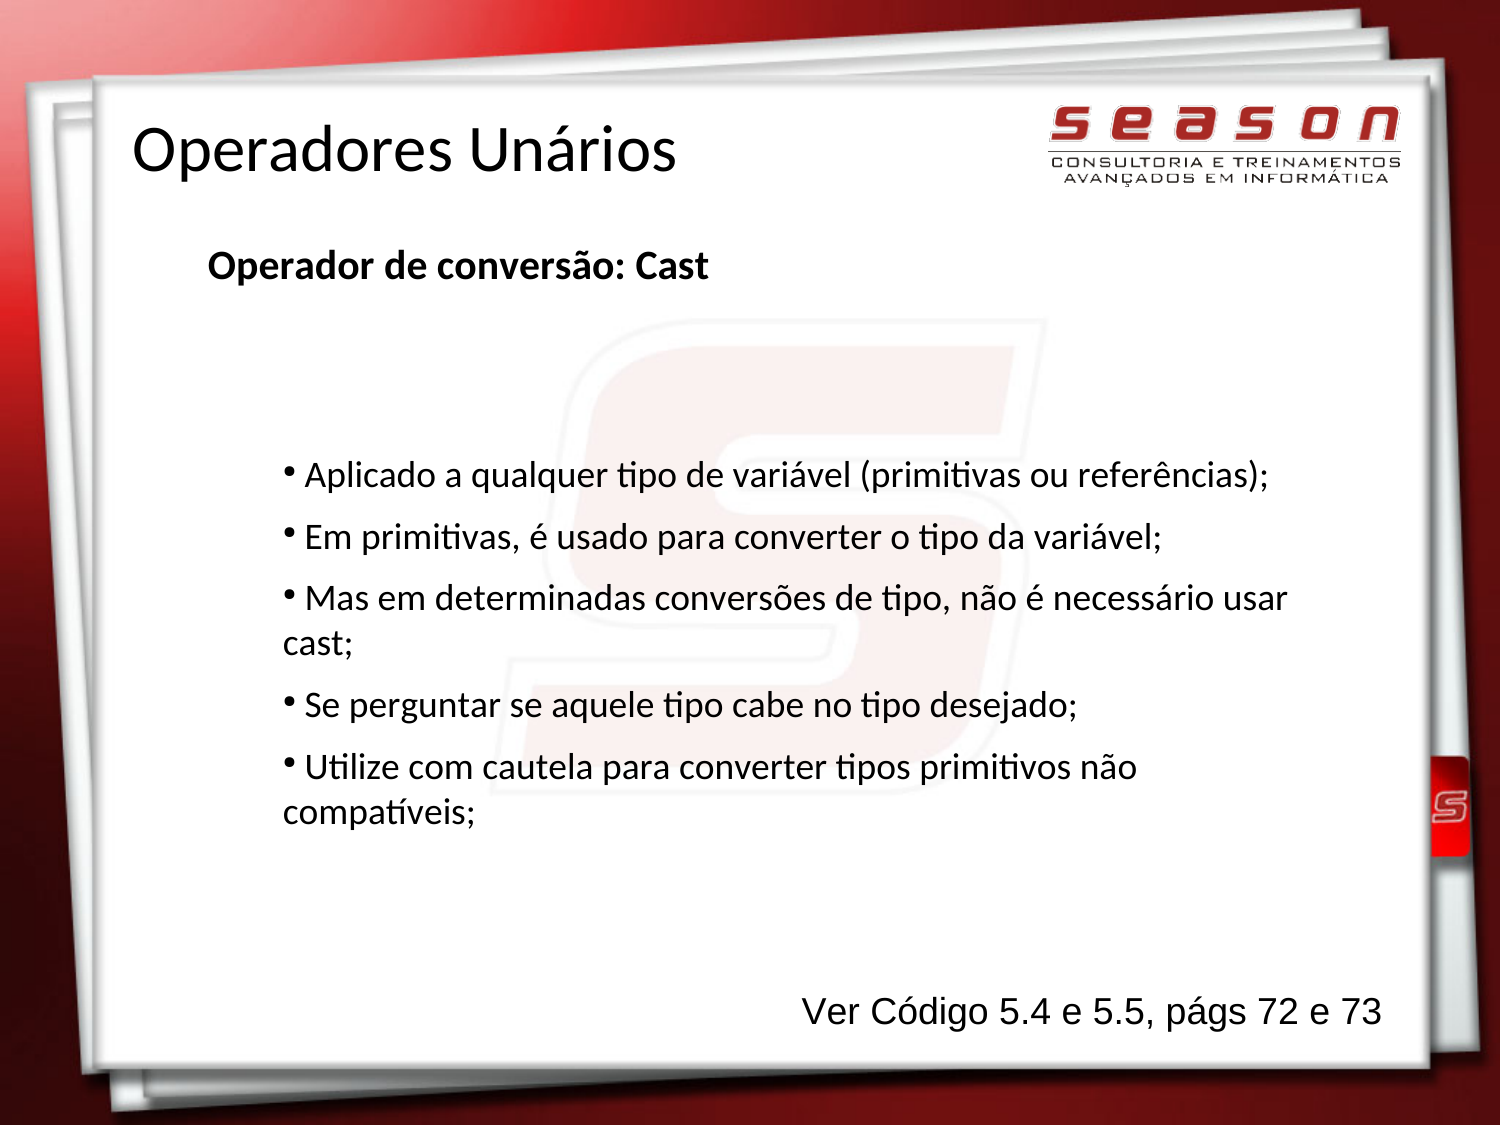

# Operadores Unários
Operador de conversão: Cast
 Aplicado a qualquer tipo de variável (primitivas ou referências);
 Em primitivas, é usado para converter o tipo da variável;
 Mas em determinadas conversões de tipo, não é necessário usar cast;
 Se perguntar se aquele tipo cabe no tipo desejado;
 Utilize com cautela para converter tipos primitivos não compatíveis;
Ver Código 5.4 e 5.5, págs 72 e 73